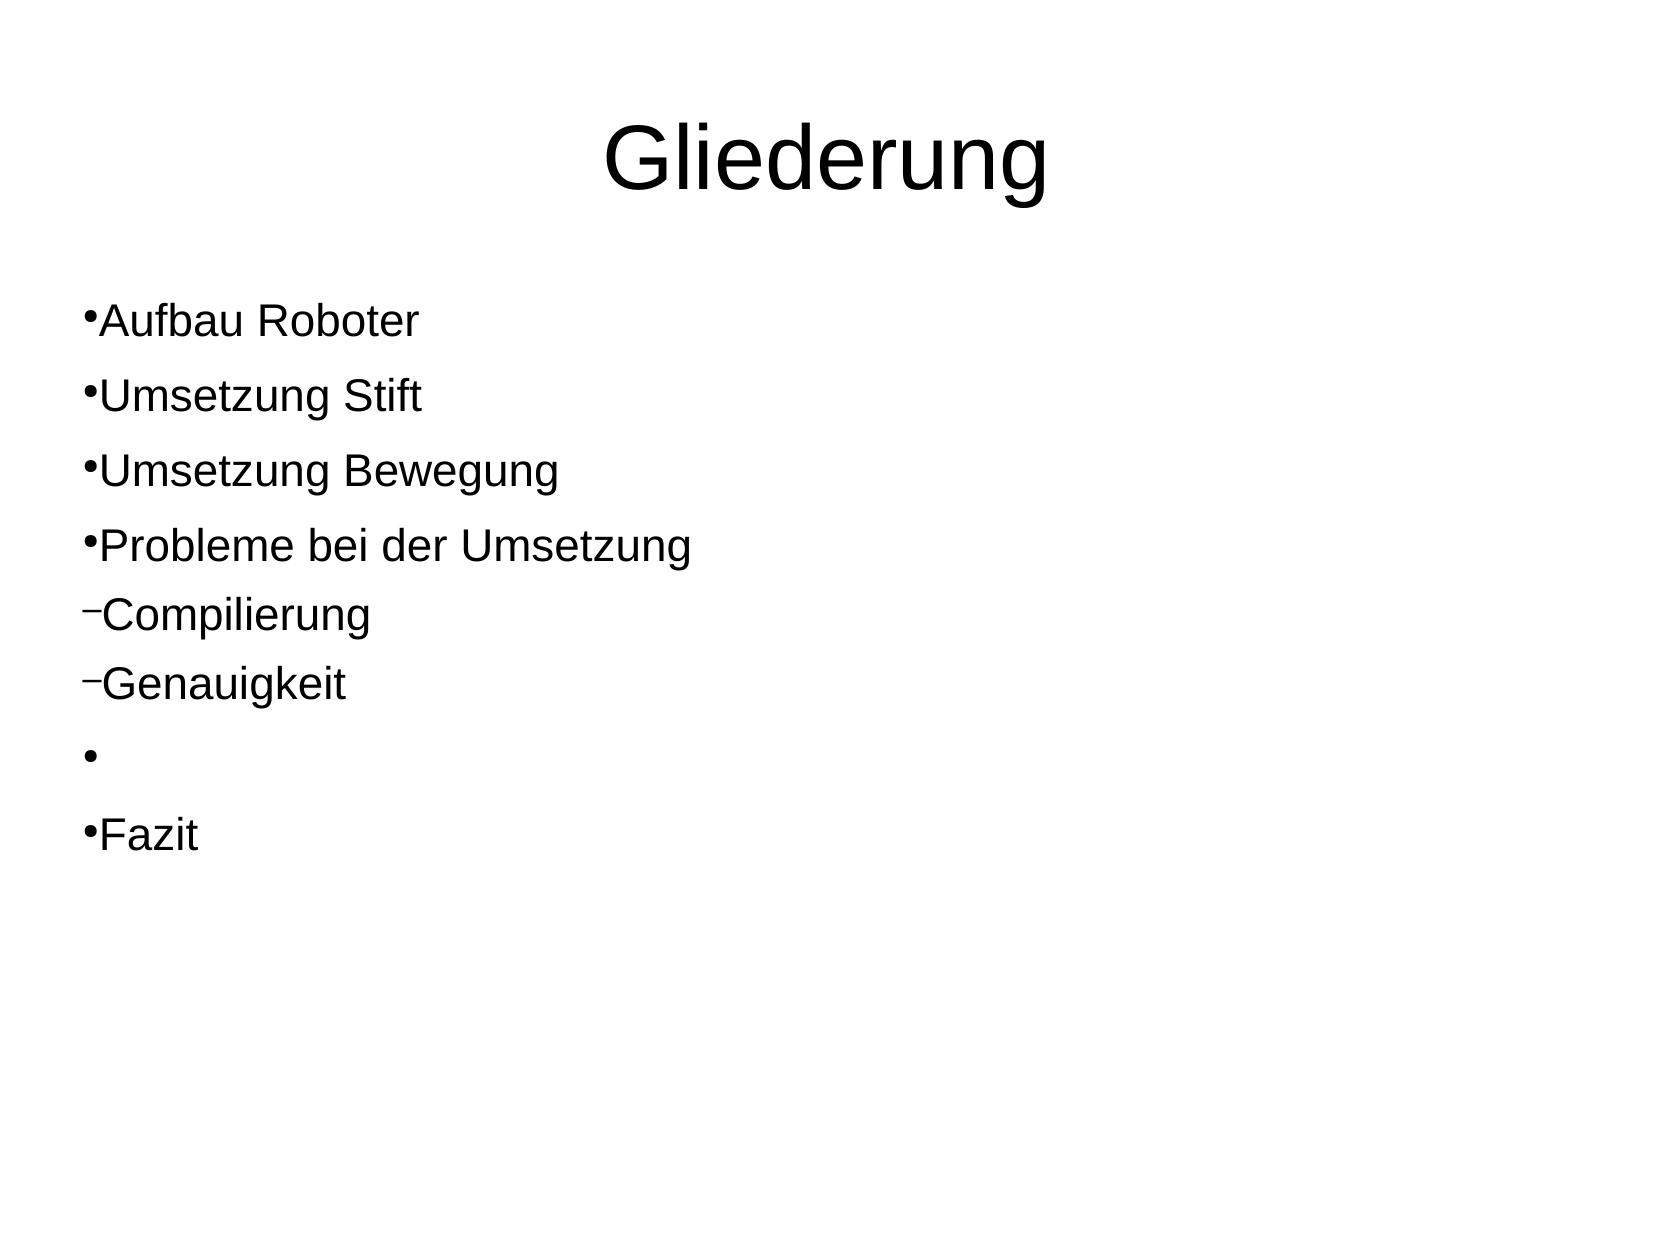

# Gliederung
Aufbau Roboter
Umsetzung Stift
Umsetzung Bewegung
Probleme bei der Umsetzung
Compilierung
Genauigkeit
Fazit